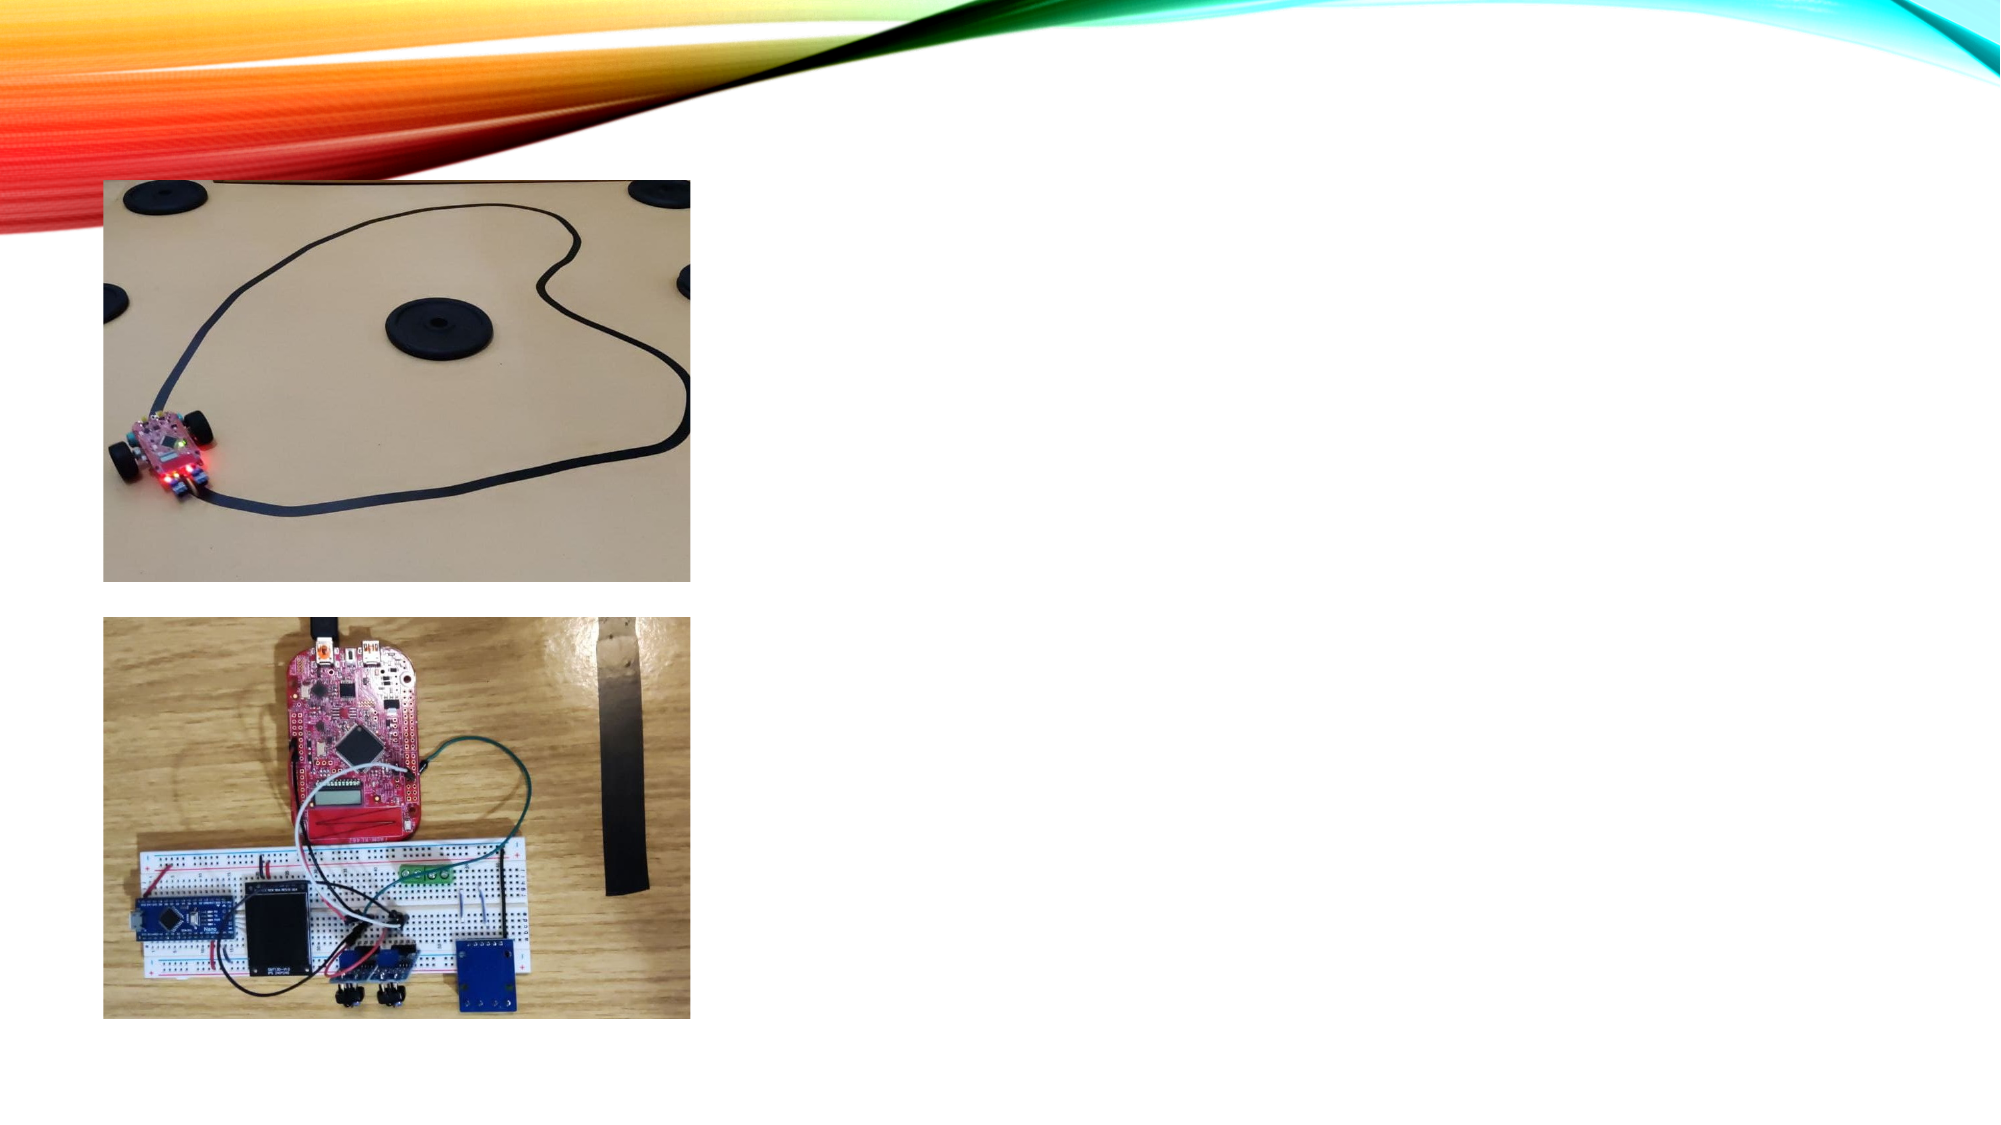

# Debug
Dado que a placa vai soldada no chasis, utilizouse a proporcionada polo profesor para facer probas nun entorno máis controlado, mentres que as versions máis estables cargábanse no propio robot para facer probas no circuíto